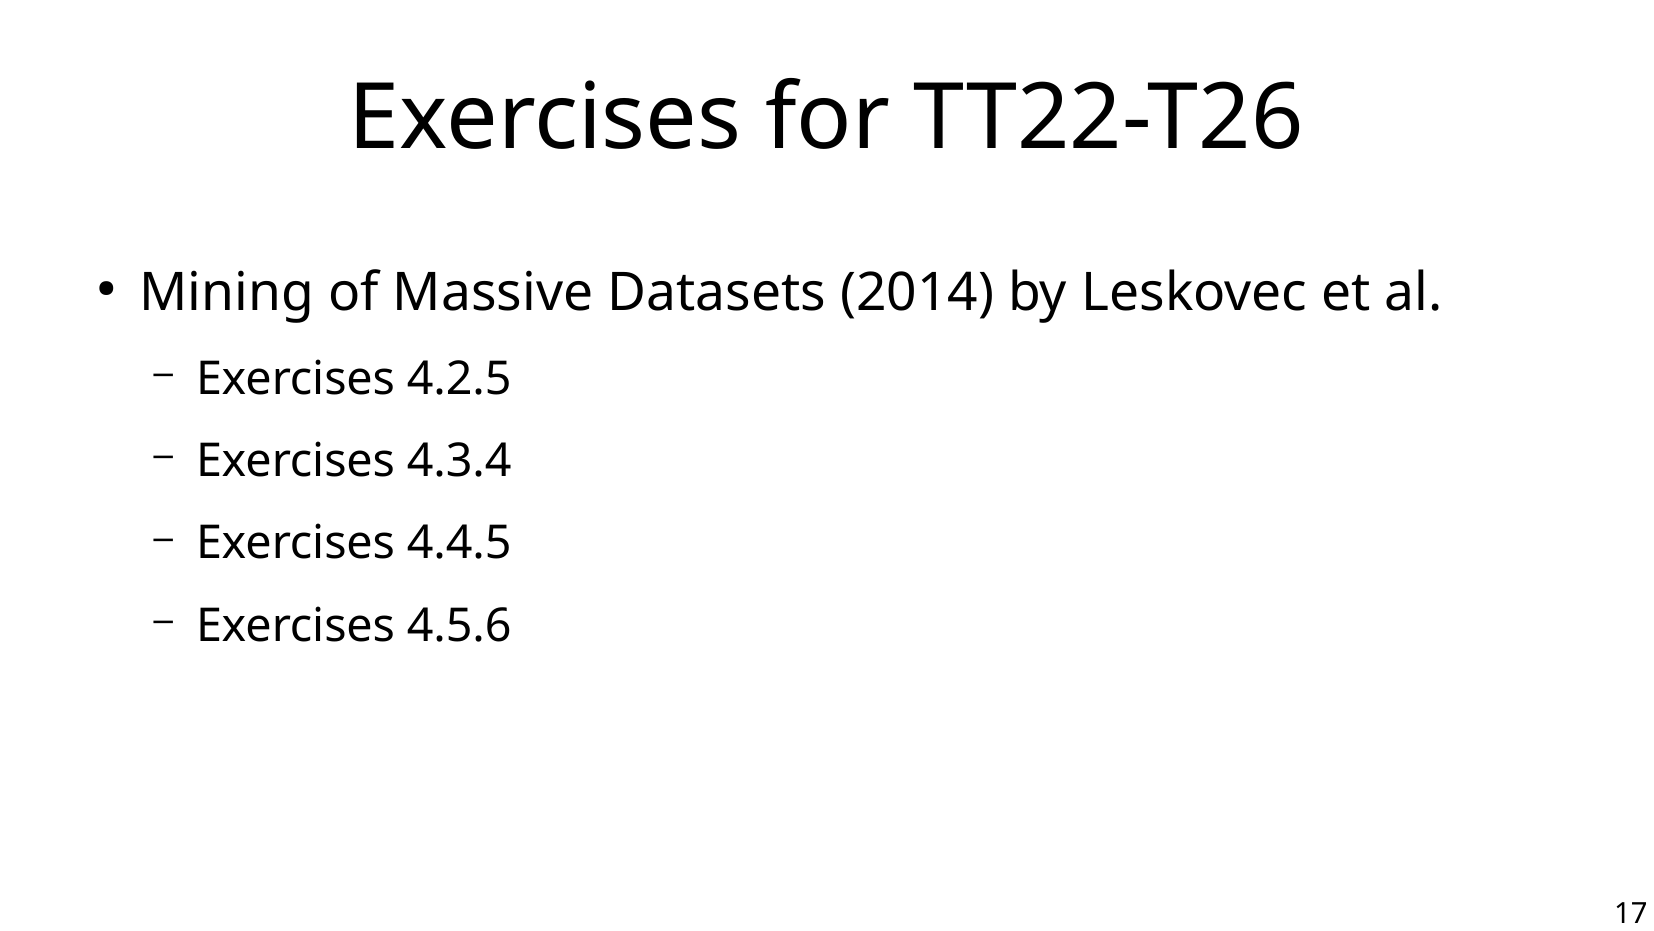

# Exercises for TT22-T26
Mining of Massive Datasets (2014) by Leskovec et al.
Exercises 4.2.5
Exercises 4.3.4
Exercises 4.4.5
Exercises 4.5.6
17